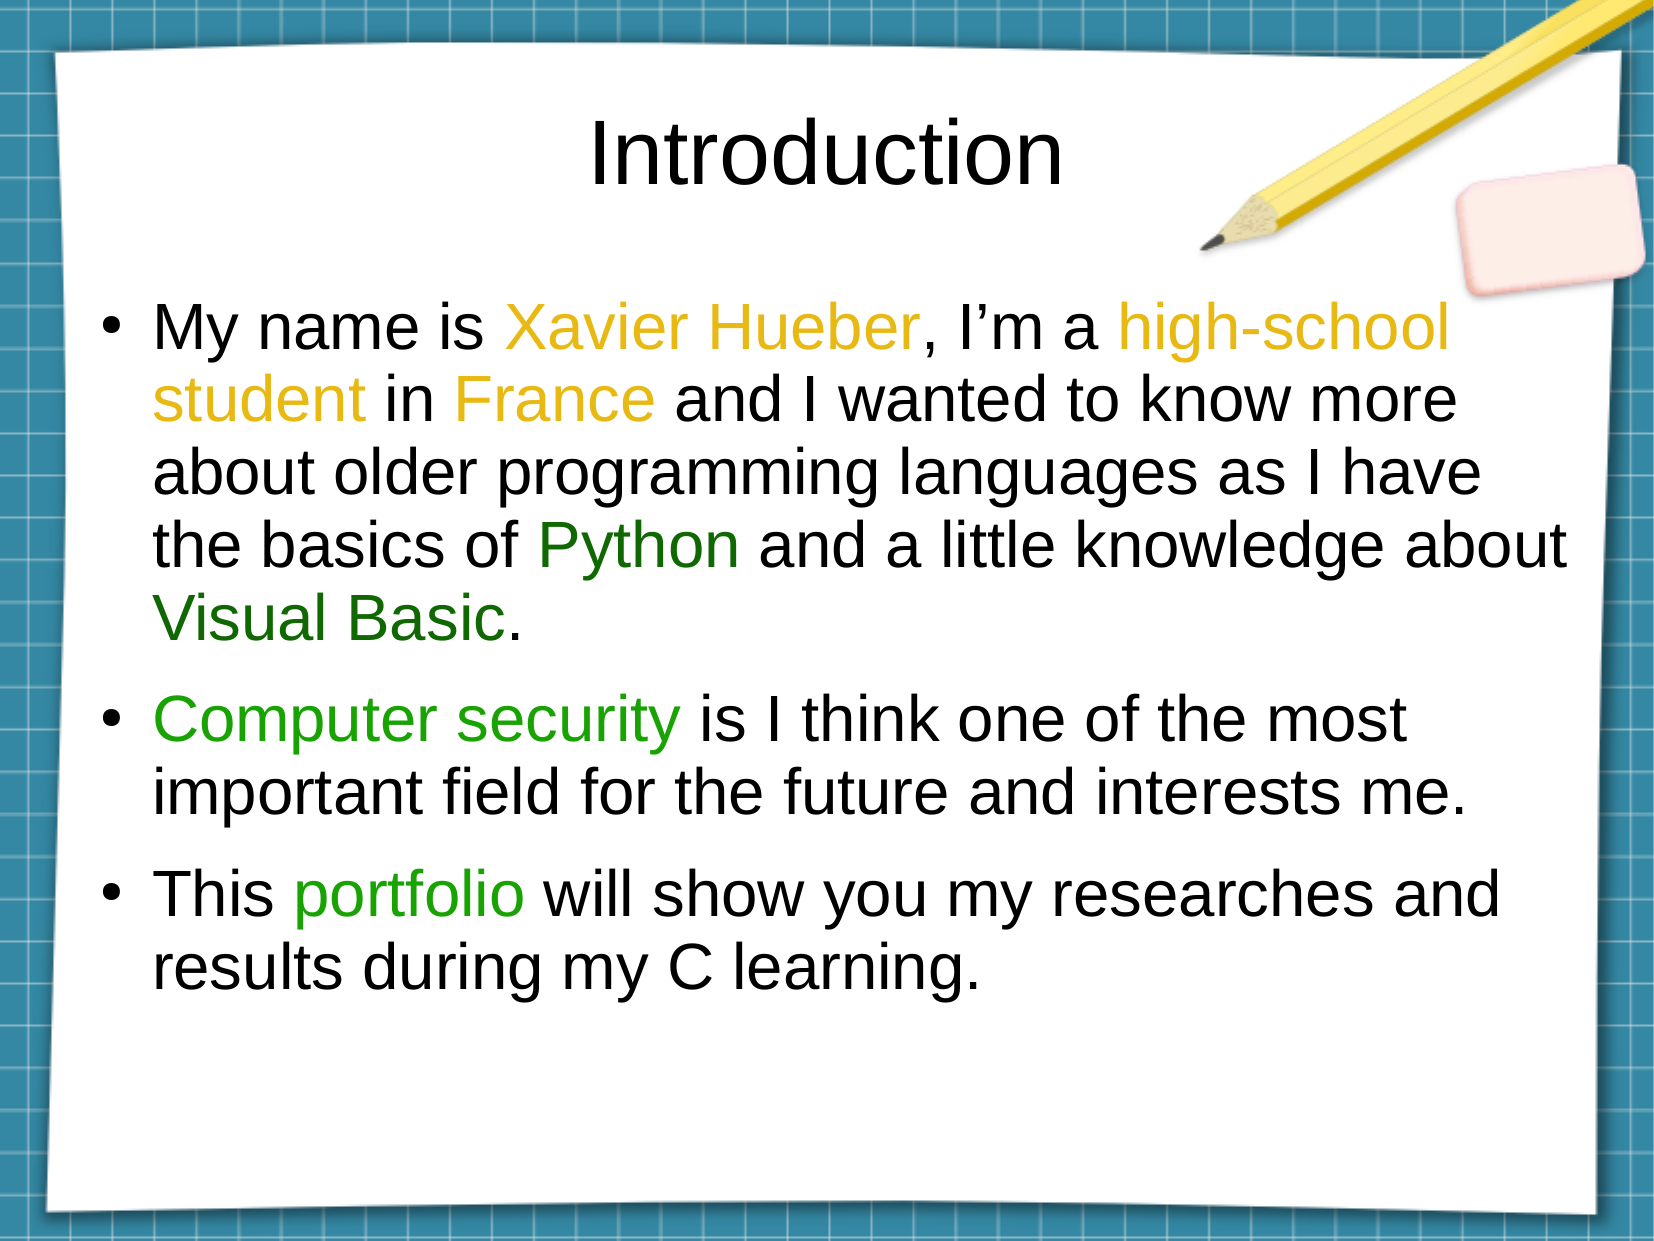

# Introduction
My name is Xavier Hueber, I’m a high-school student in France and I wanted to know more about older programming languages as I have the basics of Python and a little knowledge about Visual Basic.
Computer security is I think one of the most important field for the future and interests me.
This portfolio will show you my researches and results during my C learning.